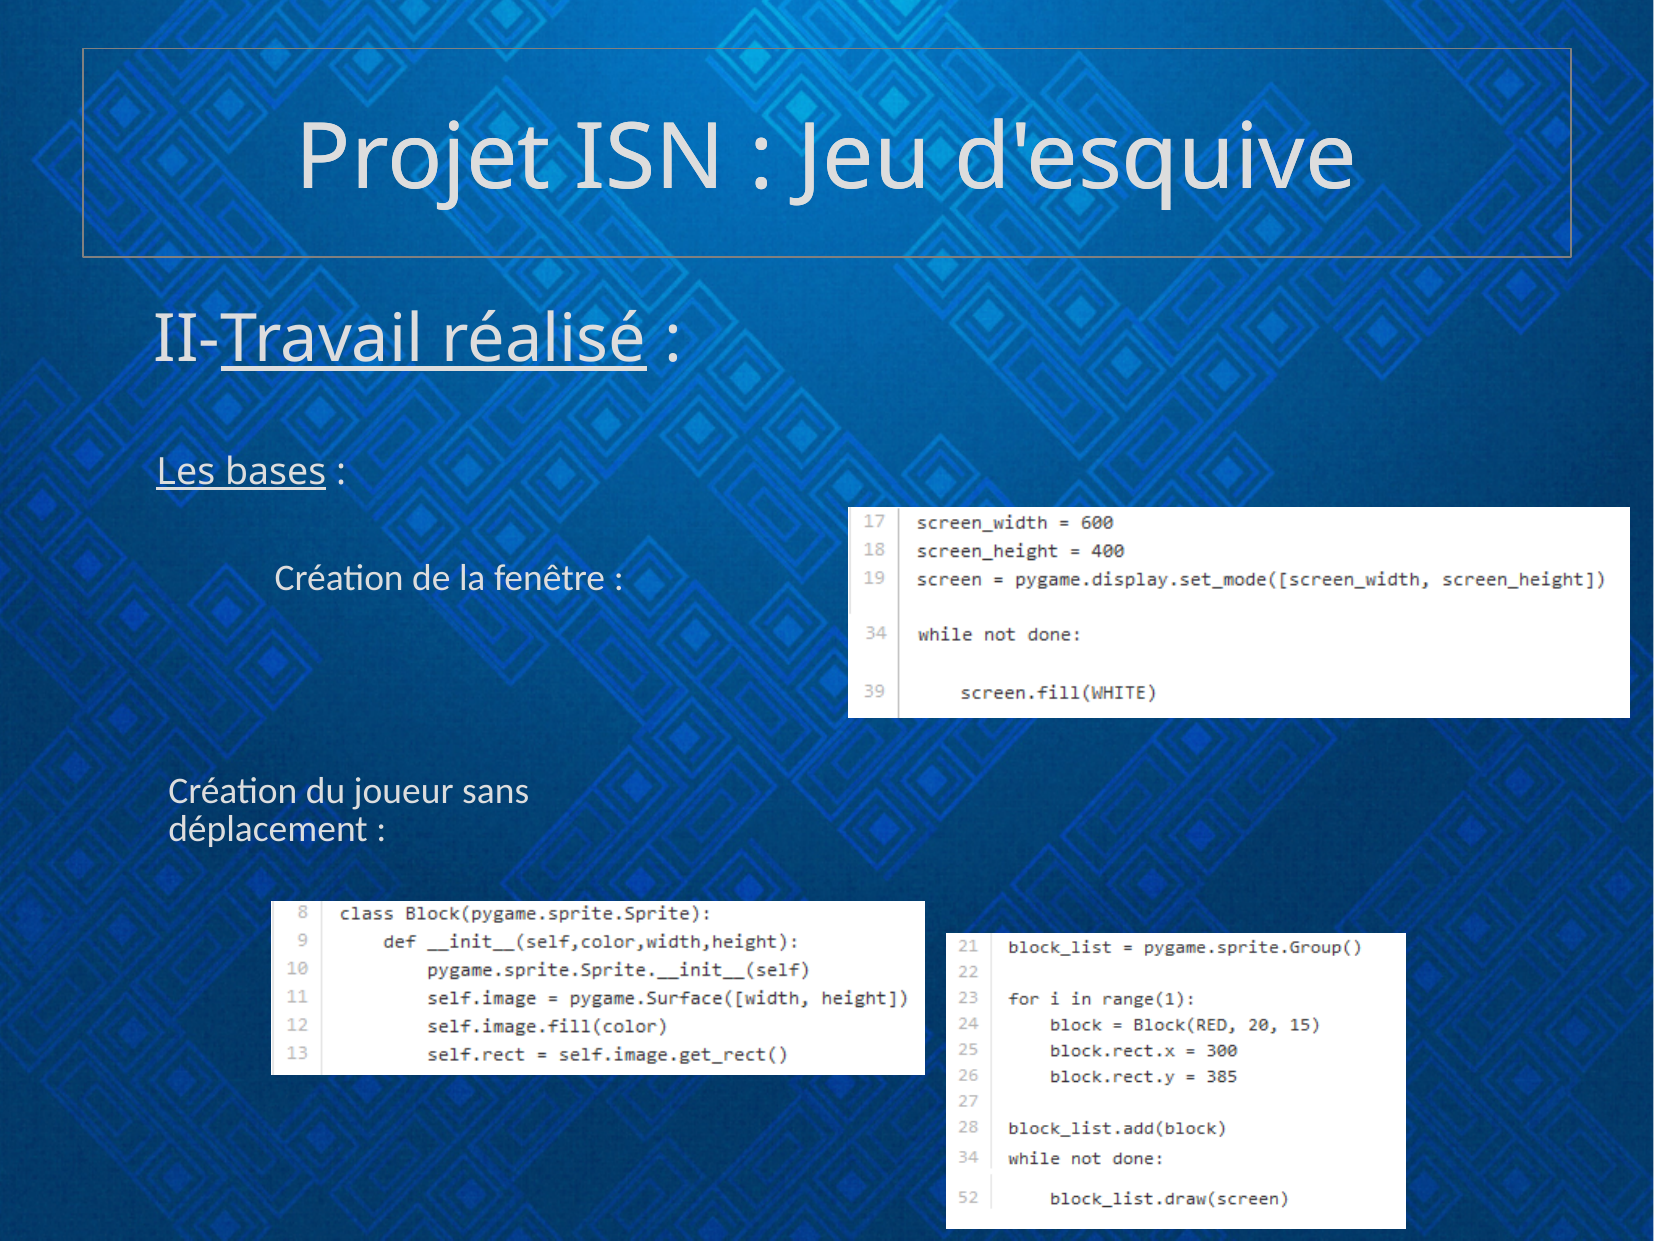

Projet ISN : Jeu d'esquive
# Projet ISN : Jeu d'esquive
II-Travail réalisé :
Les bases :
Création de la fenêtre :
Création du joueur sans déplacement :